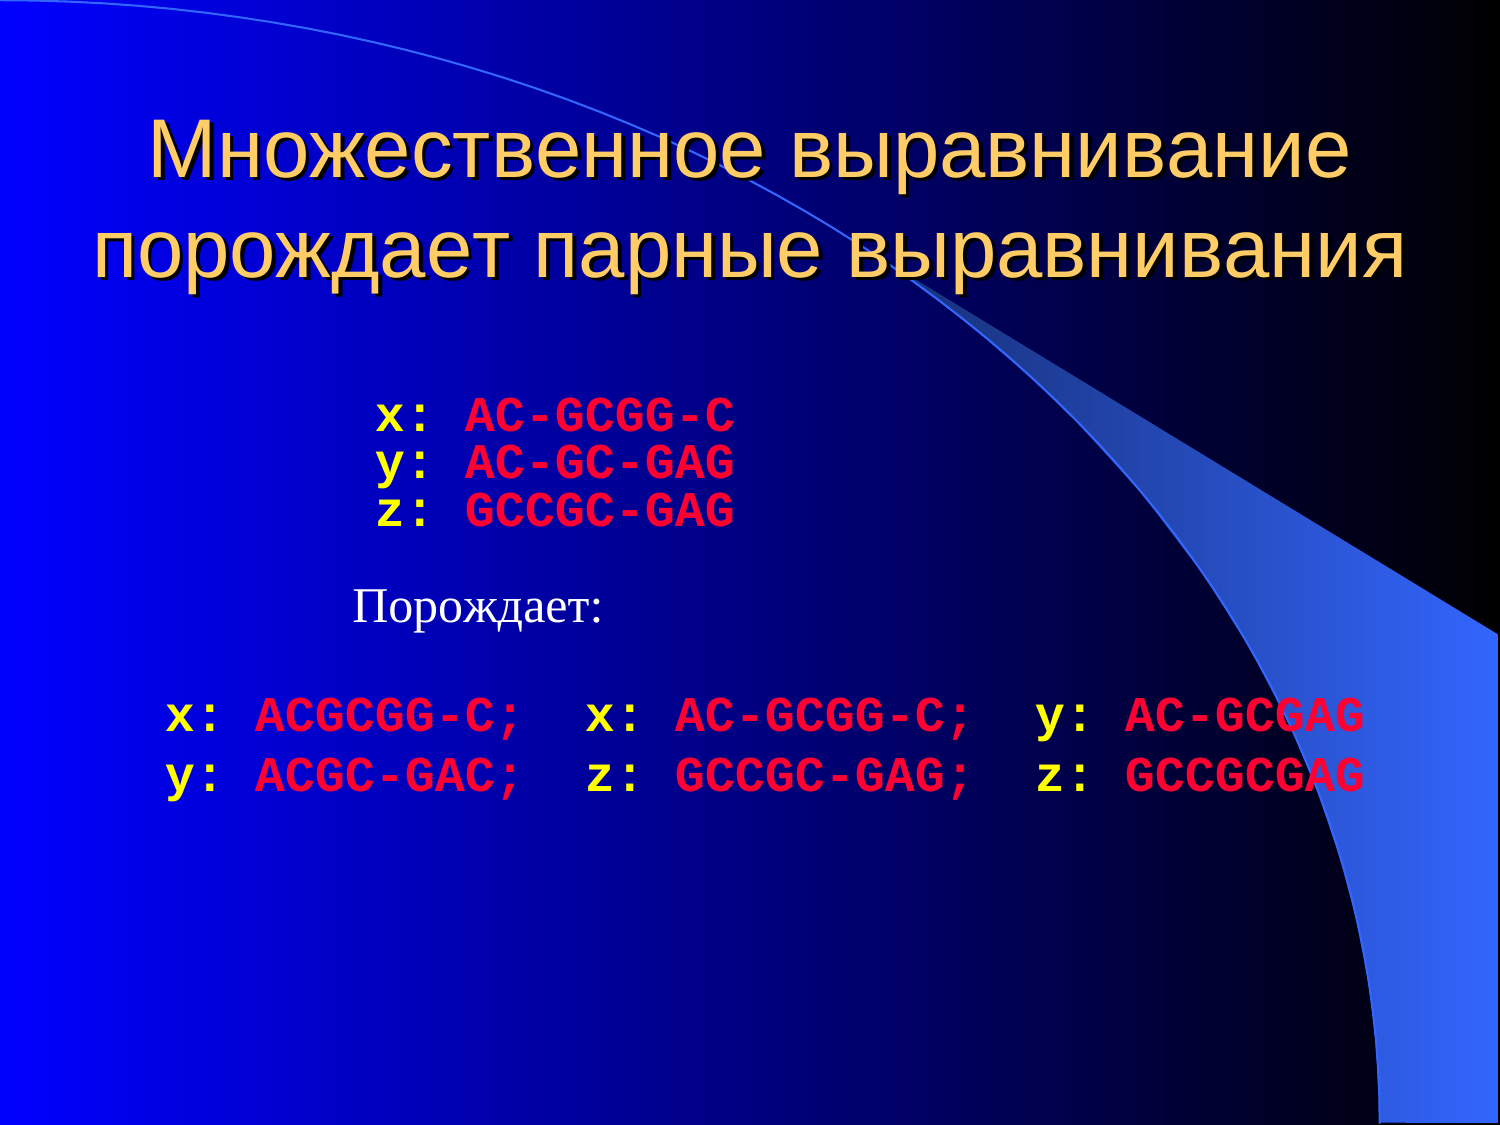

# Множественное выравнивание порождает парные выравнивания
			 x:	AC-GCGG-C
			 y:	AC-GC-GAG
			 z:	GCCGC-GAG
 Порождает:
		x: ACGCGG-C; x: AC-GCGG-C; y: AC-GCGAG
		y: ACGC-GAC; z: GCCGC-GAG; z: GCCGCGAG